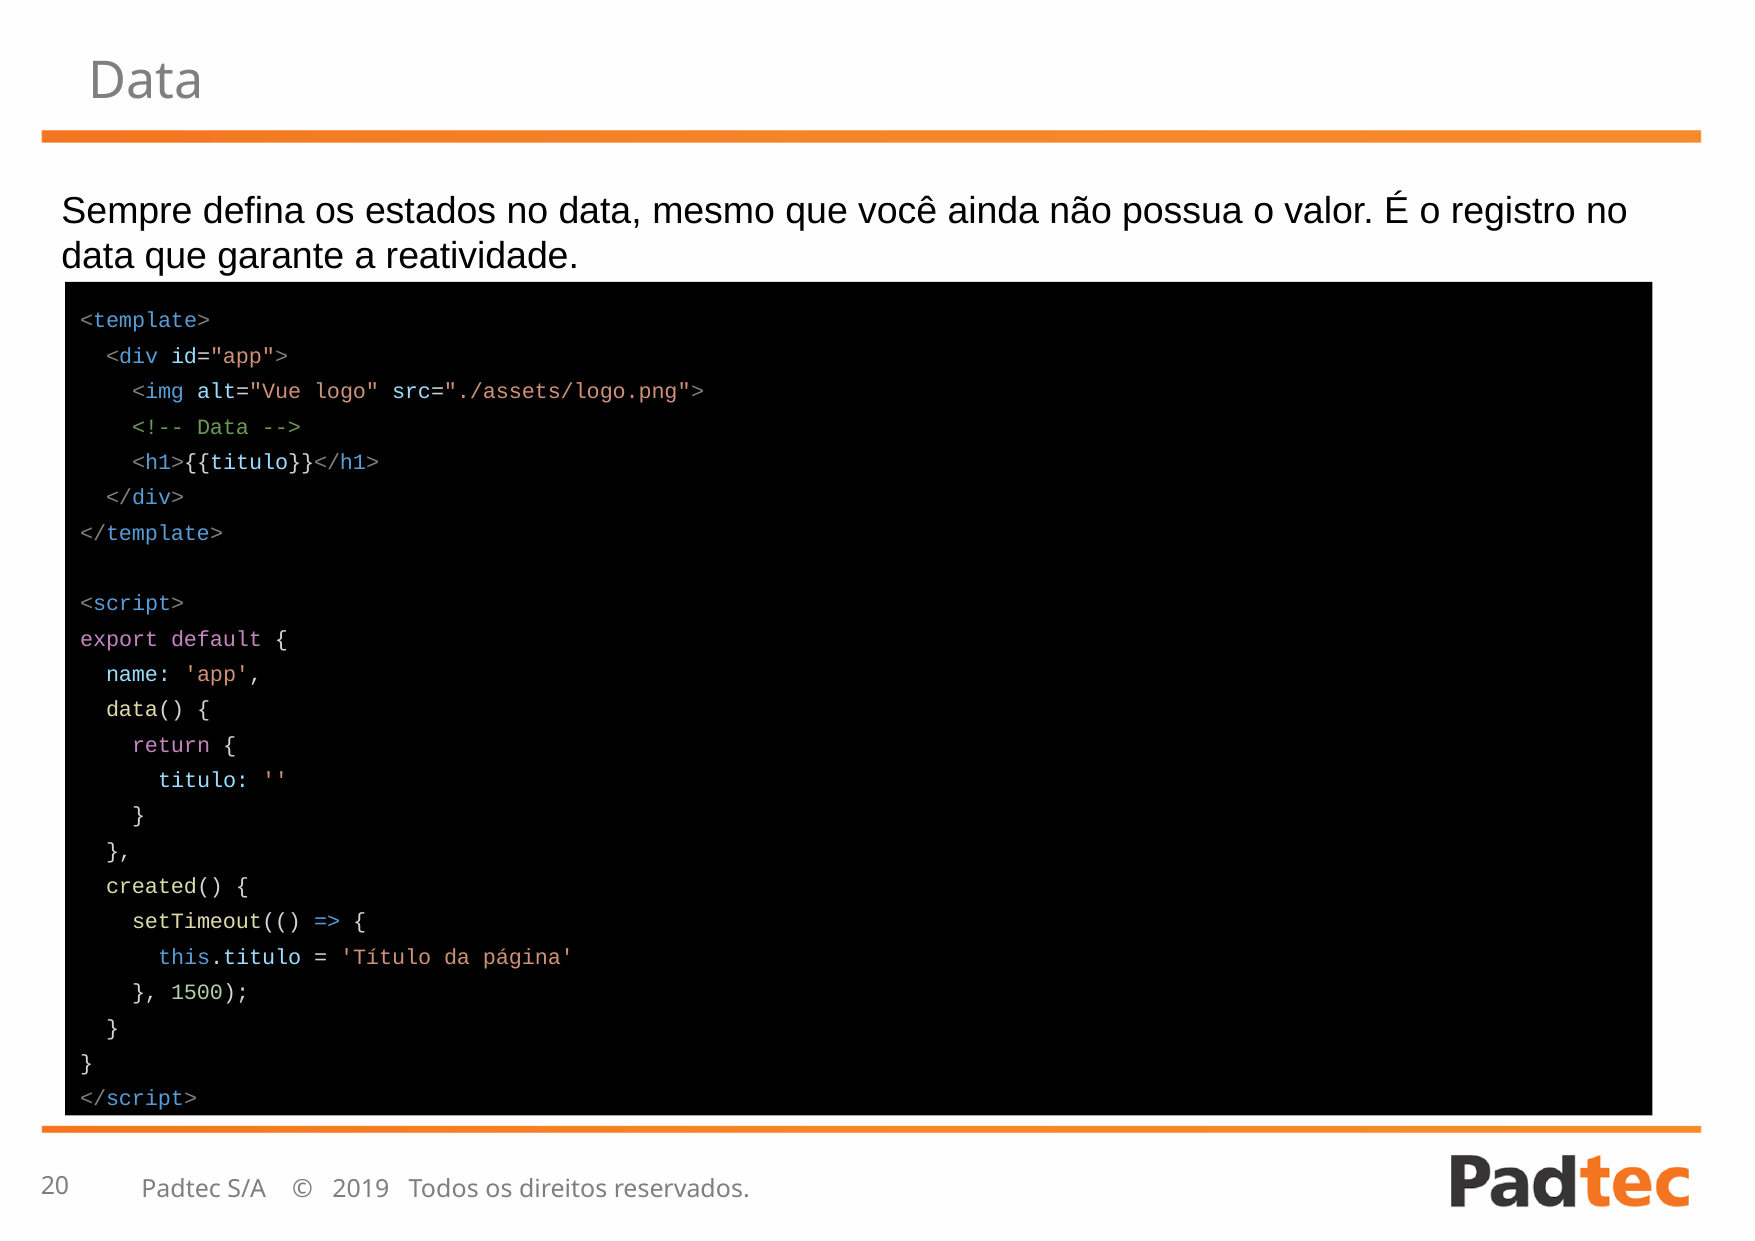

# Data
Sempre defina os estados no data, mesmo que você ainda não possua o valor. É o registro no data que garante a reatividade.
<template>
 <div id="app">
 <img alt="Vue logo" src="./assets/logo.png">
 <!-- Data -->
 <h1>{{titulo}}</h1>
 </div>
</template>
<script>
export default {
 name: 'app',
 data() {
 return {
 titulo: ''
 }
 },
 created() {
 setTimeout(() => {
 this.titulo = 'Título da página'
 }, 1500);
 }
}
</script>